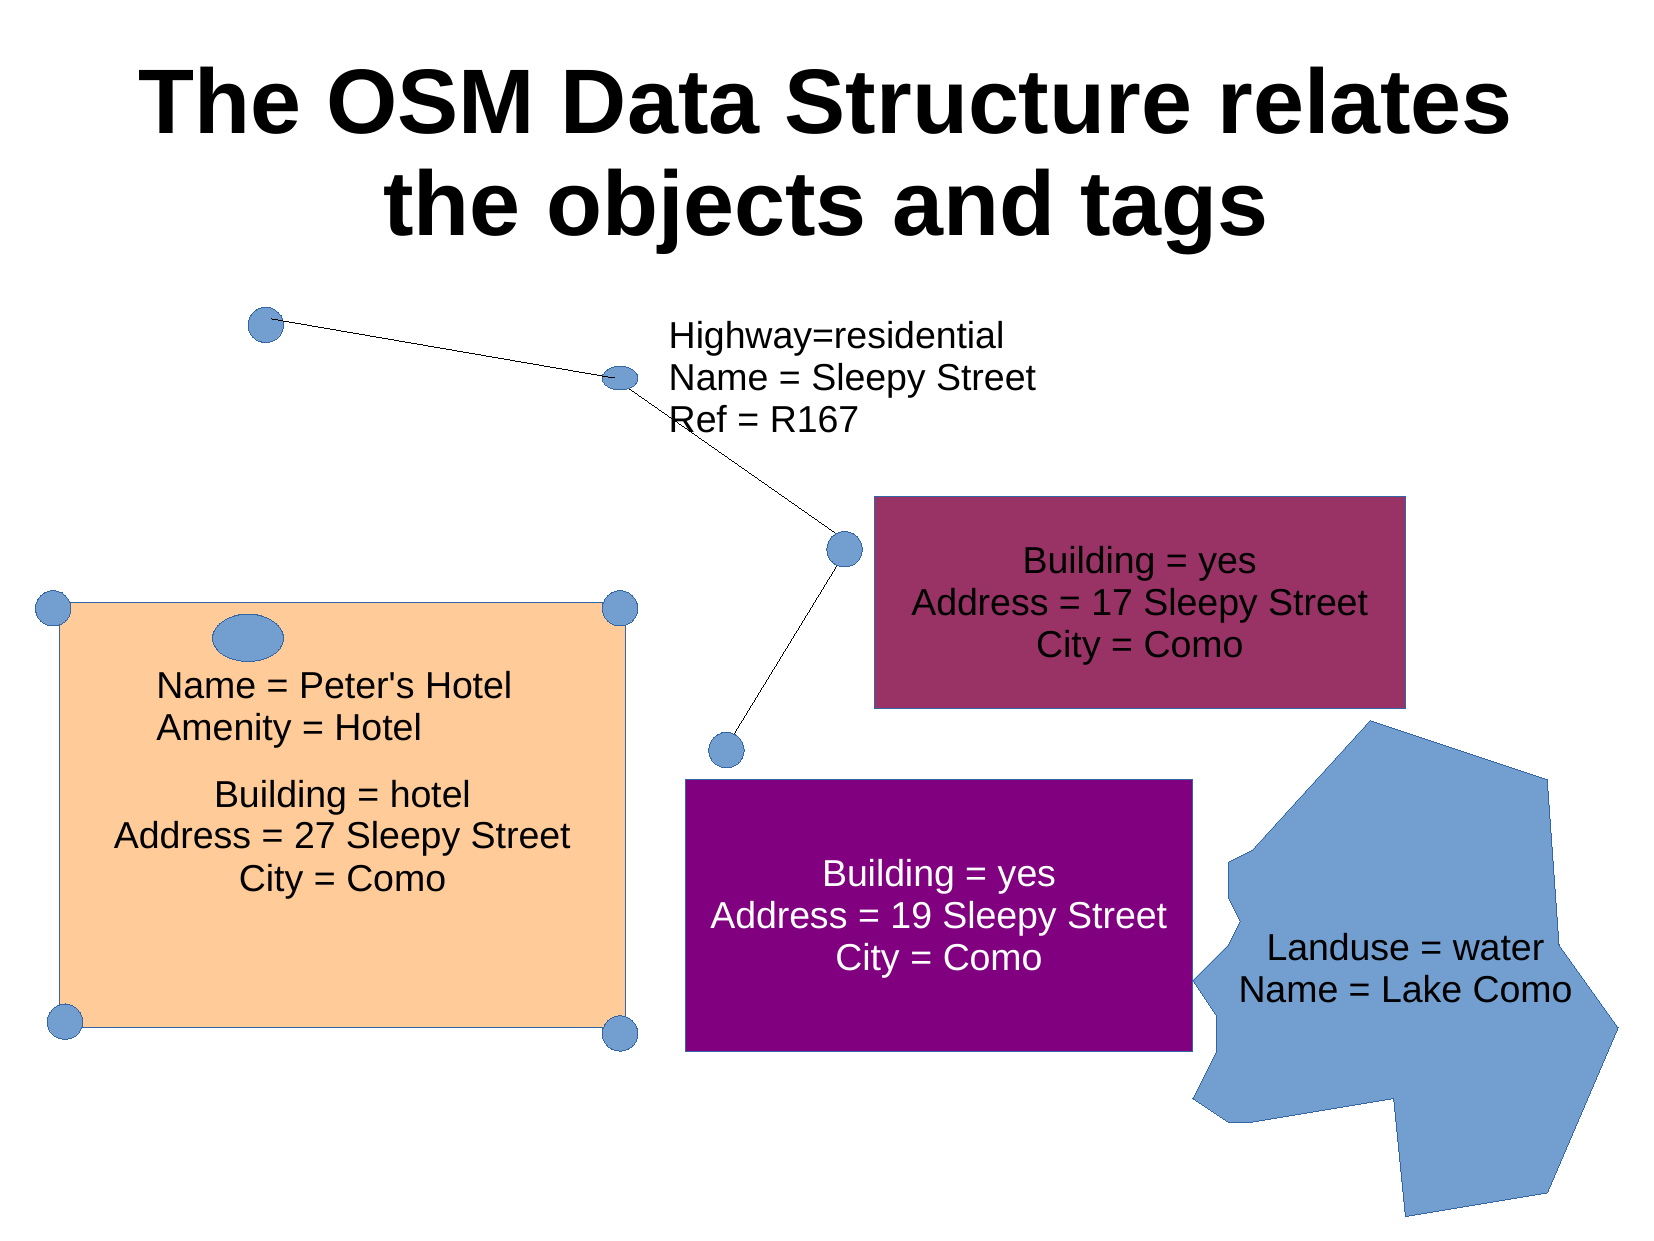

# The OSM Data Structure relates the objects and tags
Highway=residential
Name = Sleepy Street
Ref = R167
Building = yes
Address = 17 Sleepy Street
City = Como
Building = hotel
Address = 27 Sleepy Street
City = Como
Name = Peter's Hotel
Amenity = Hotel
Landuse = water
Name = Lake Como
Building = yes
Address = 19 Sleepy Street
City = Como